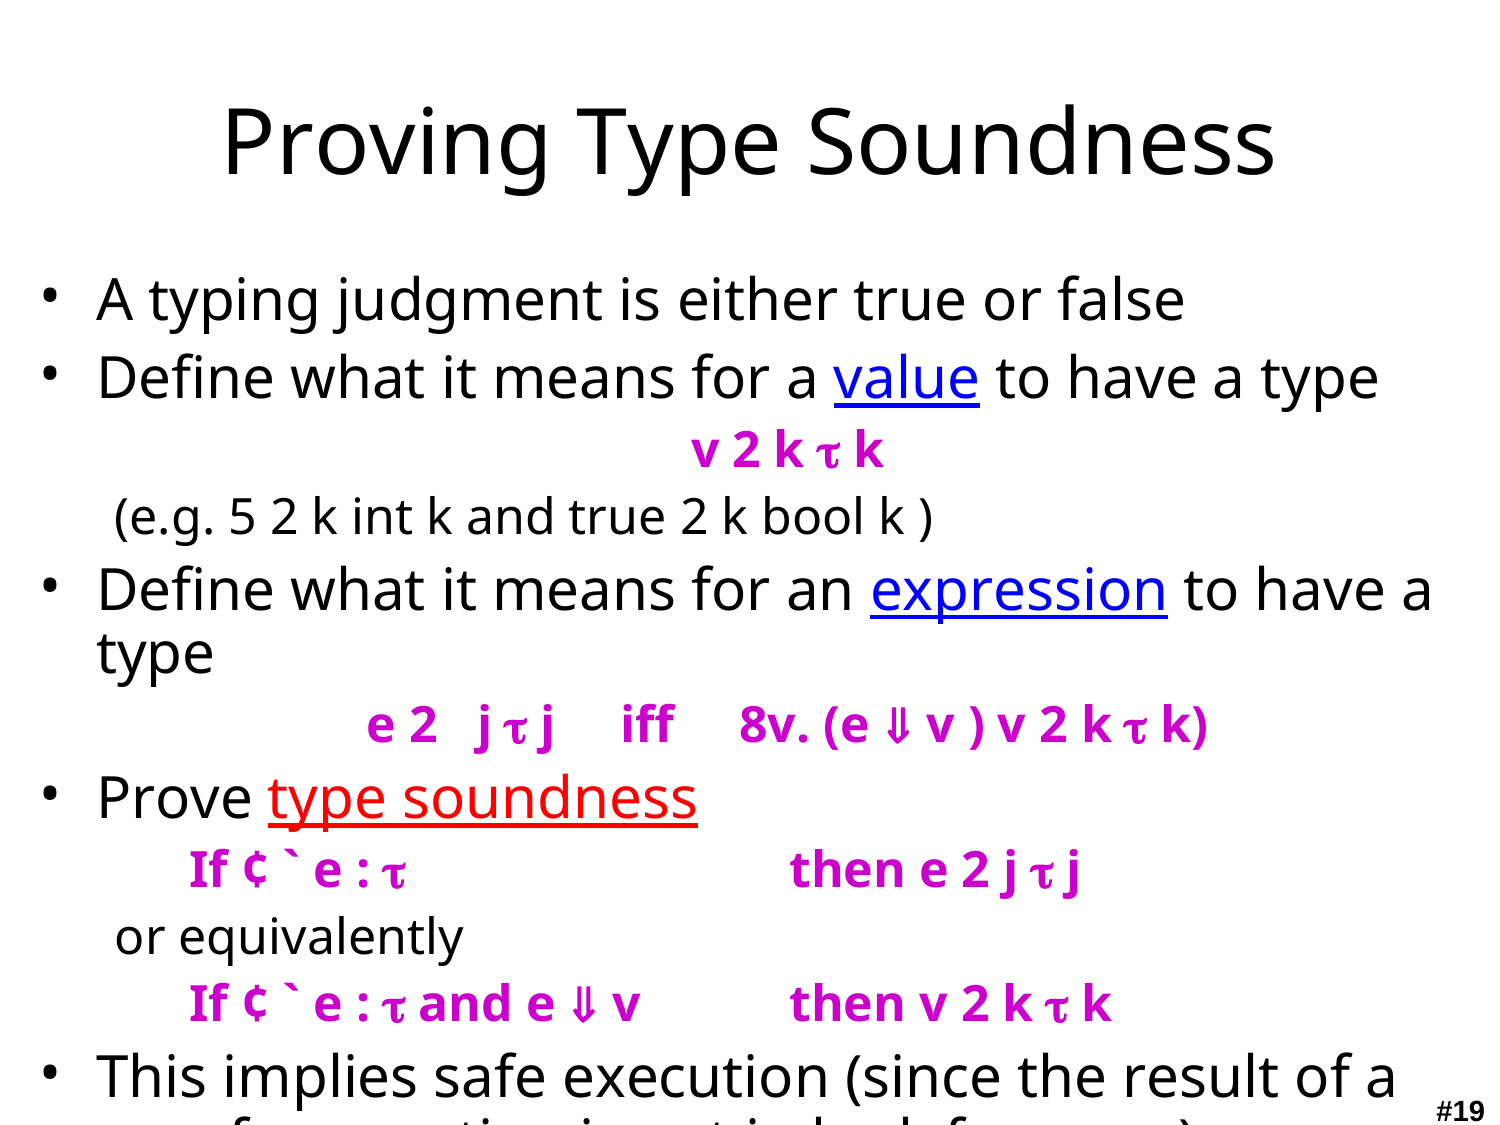

# Proving Type Soundness
A typing judgment is either true or false
Define what it means for a value to have a type
v 2 k  k
(e.g. 5 2 k int k and true 2 k bool k )
Define what it means for an expression to have a type
e 2 j  j iff 8v. (e  v ) v 2 k  k)
Prove type soundness
		If ¢ ` e :  			then e 2 j  j
or equivalently
		If ¢ ` e :  and e  v 	then v 2 k  k
This implies safe execution (since the result of a unsafe execution is not in k  k for any )
19